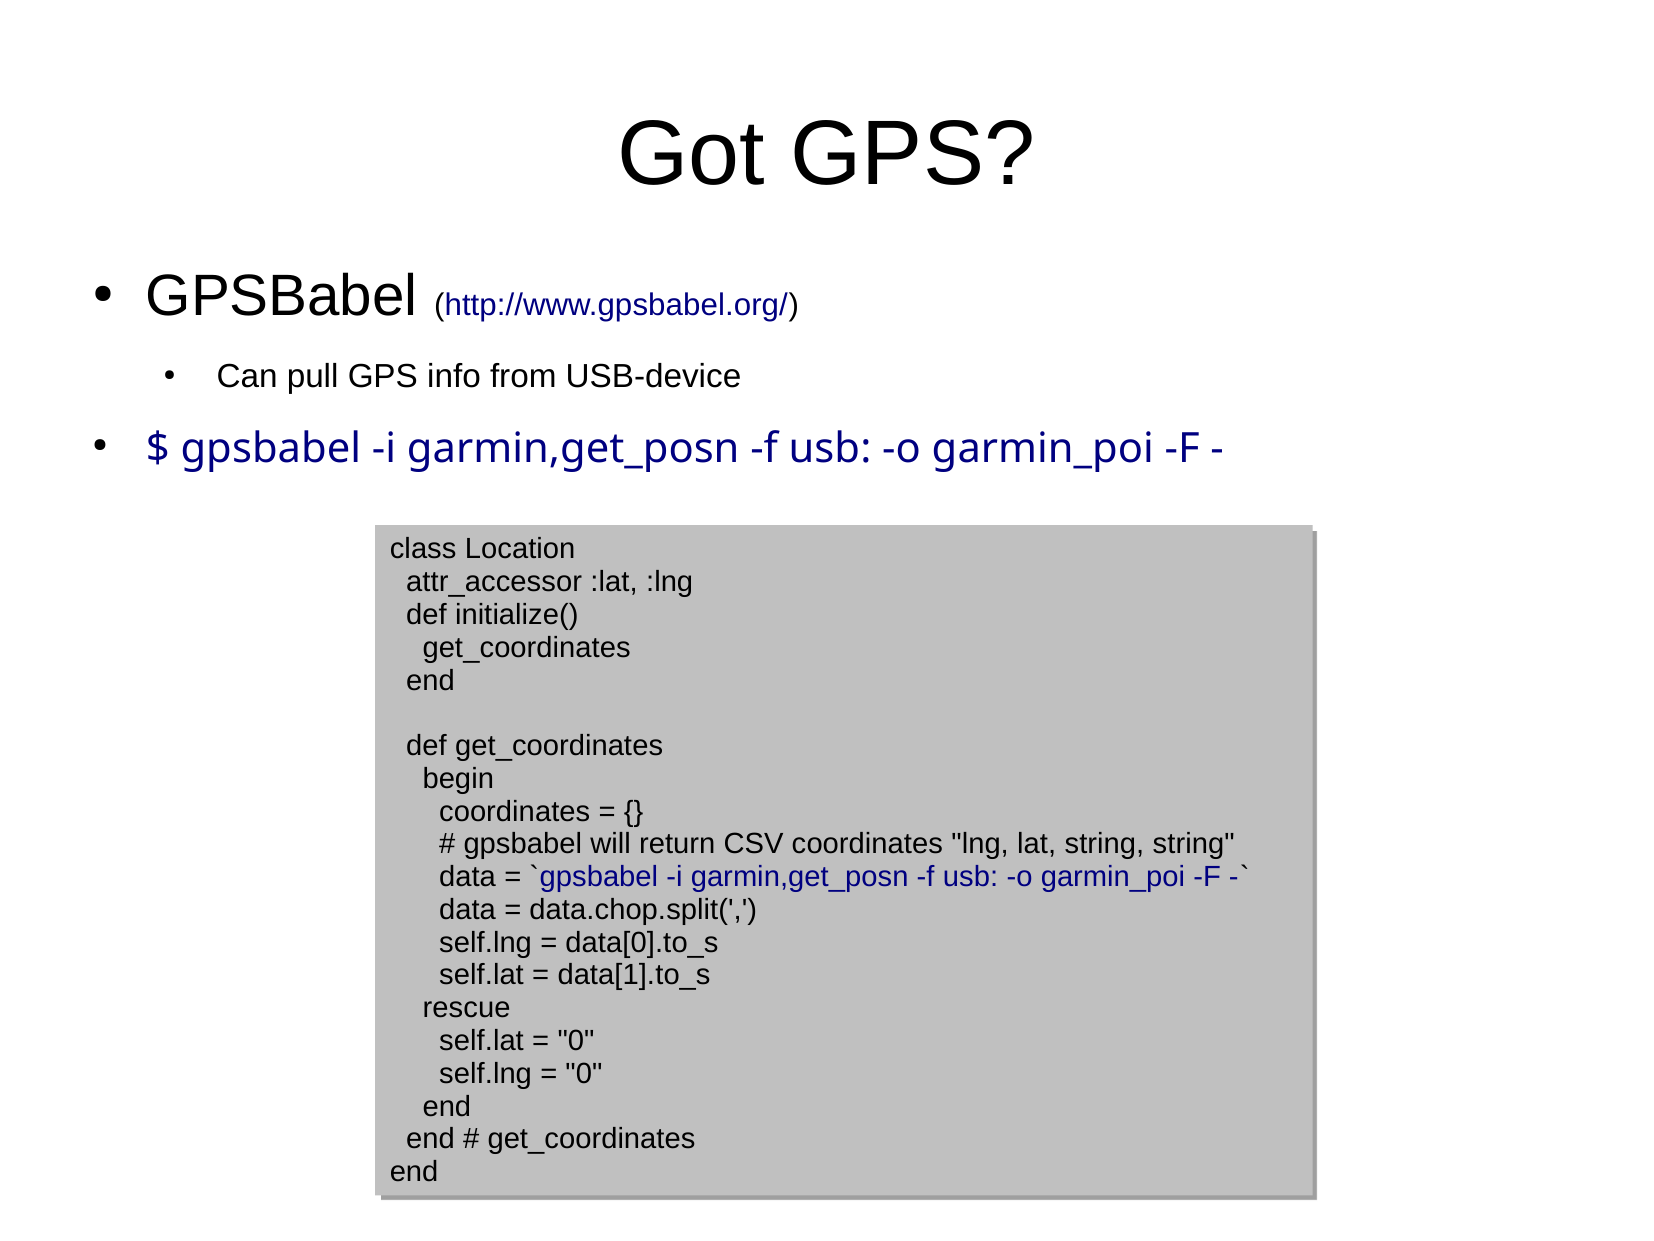

# Got GPS?
GPSBabel (http://www.gpsbabel.org/)
Can pull GPS info from USB-device
$ gpsbabel -i garmin,get_posn -f usb: -o garmin_poi -F -
class Location
 attr_accessor :lat, :lng
 def initialize()
 get_coordinates
 end
 def get_coordinates
 begin
 coordinates = {}
 # gpsbabel will return CSV coordinates "lng, lat, string, string"
 data = `gpsbabel -i garmin,get_posn -f usb: -o garmin_poi -F -`
 data = data.chop.split(',')
 self.lng = data[0].to_s
 self.lat = data[1].to_s
 rescue
 self.lat = "0"
 self.lng = "0"
 end
 end # get_coordinates
end